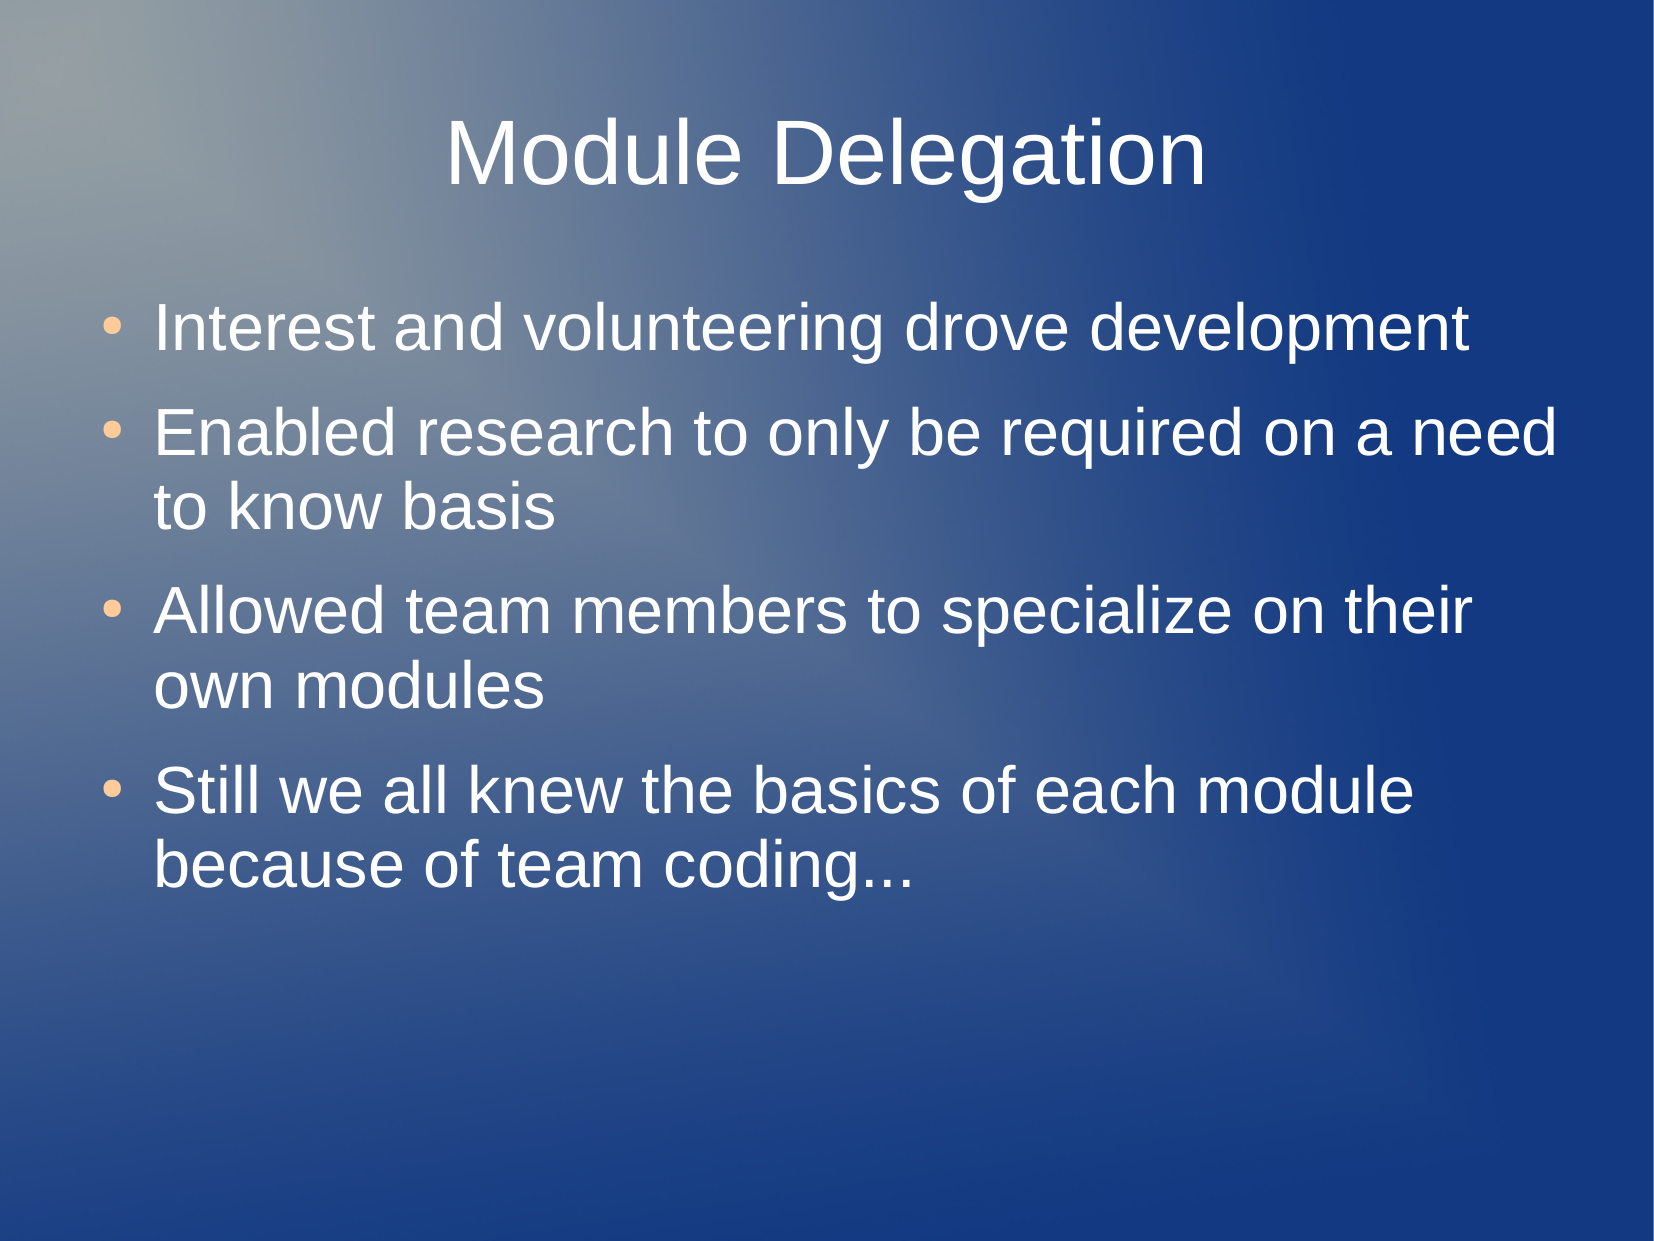

# Module Delegation
Interest and volunteering drove development
Enabled research to only be required on a need to know basis
Allowed team members to specialize on their own modules
Still we all knew the basics of each module because of team coding...